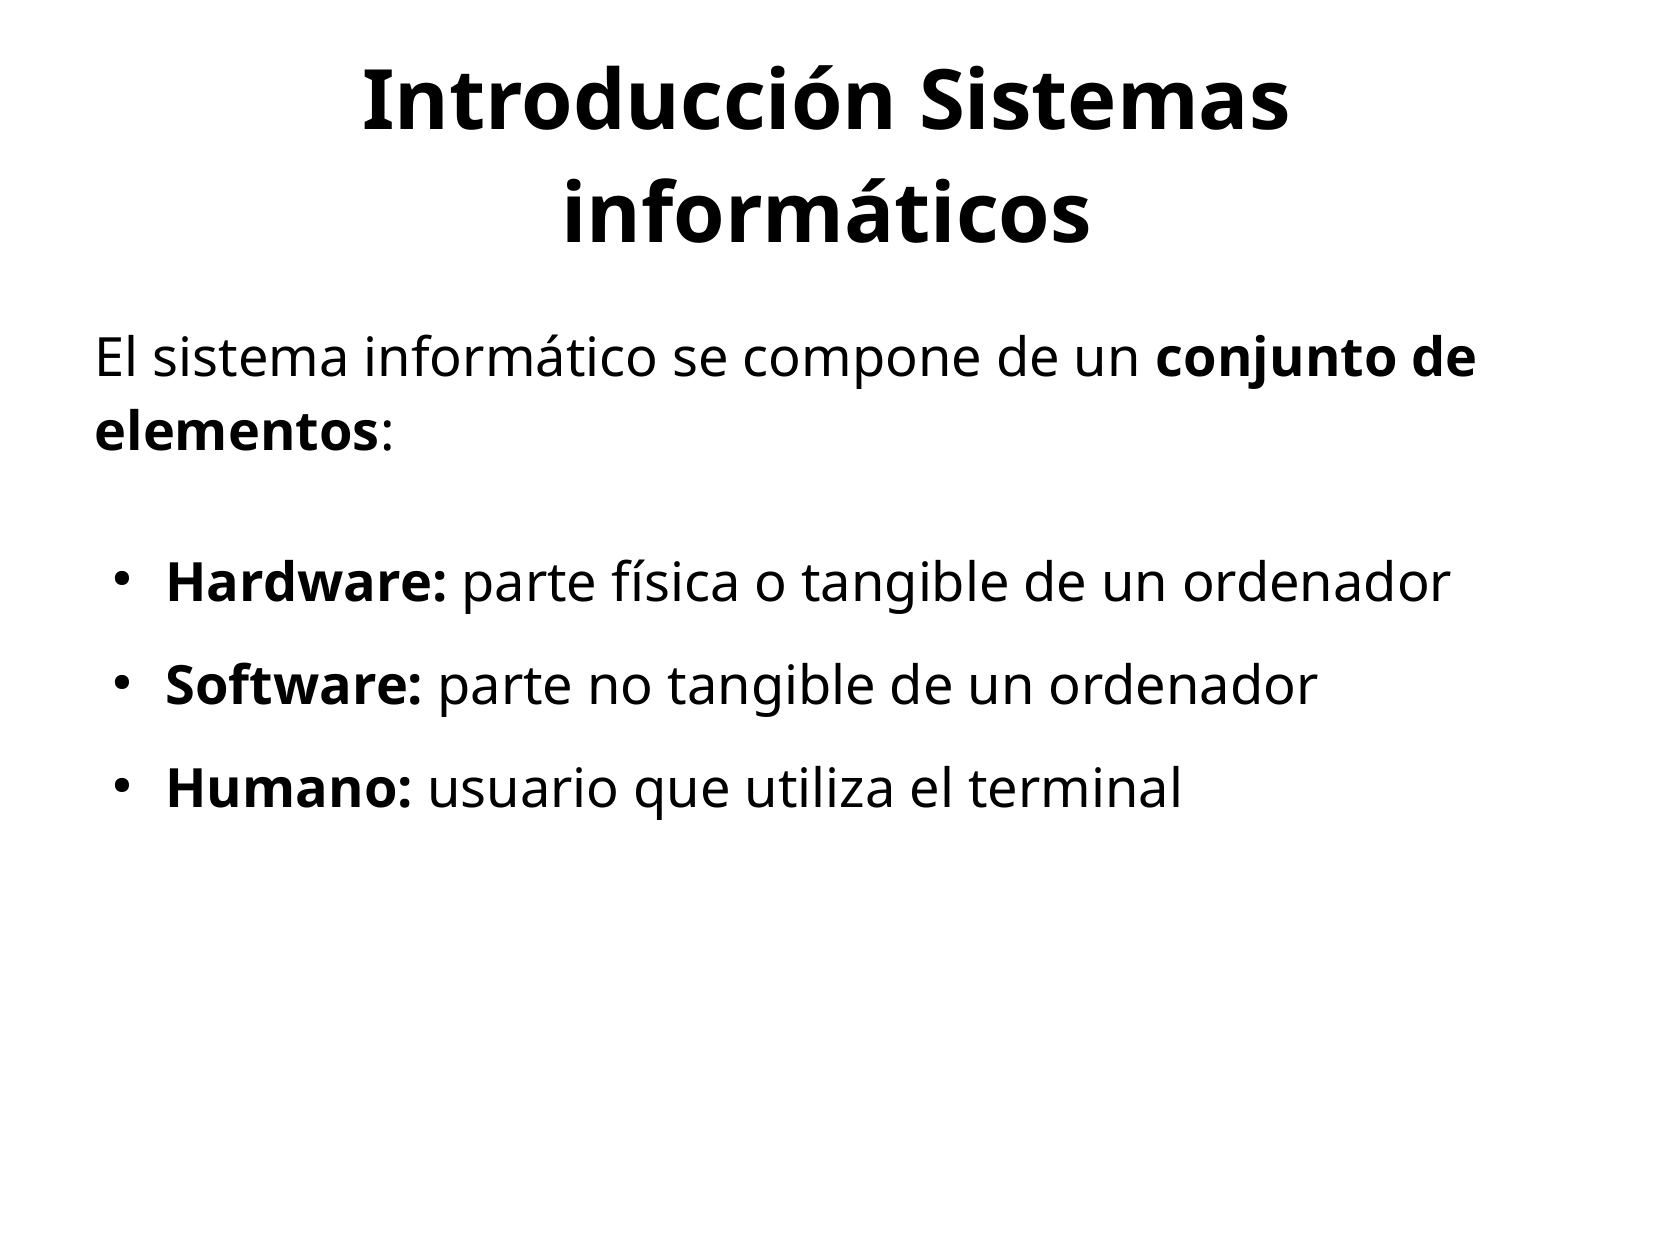

Introducción Sistemas informáticos
# El sistema informático se compone de un conjunto de elementos:
Hardware: parte física o tangible de un ordenador
Software: parte no tangible de un ordenador
Humano: usuario que utiliza el terminal